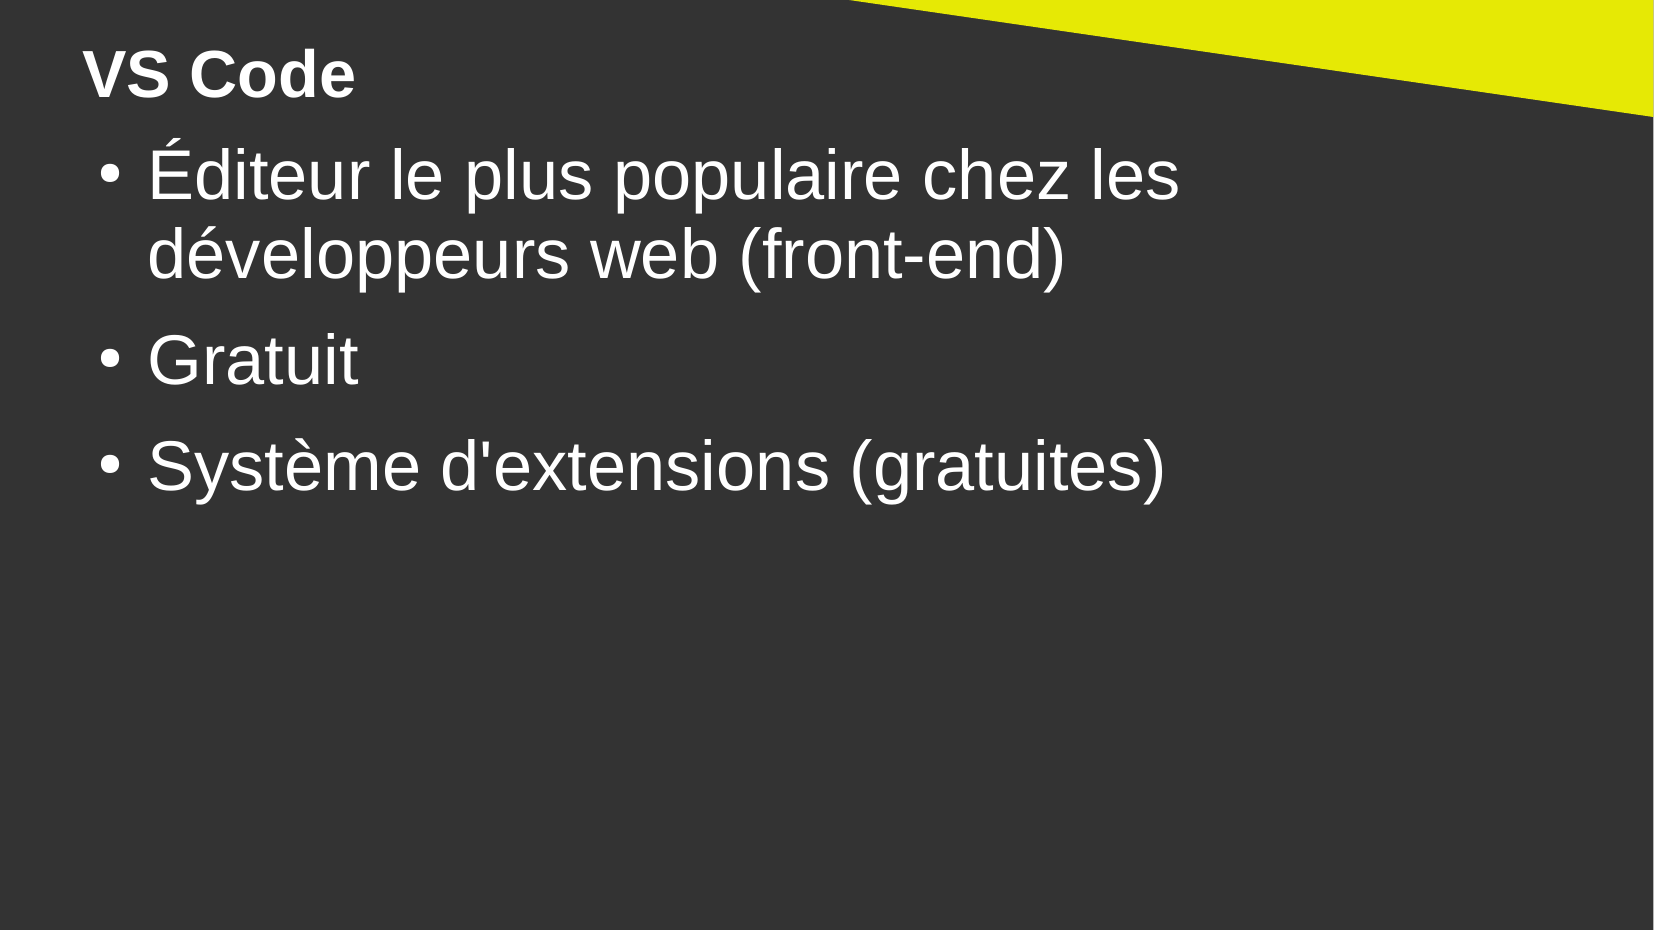

# VS Code
Éditeur le plus populaire chez les développeurs web (front-end)
Gratuit
Système d'extensions (gratuites)